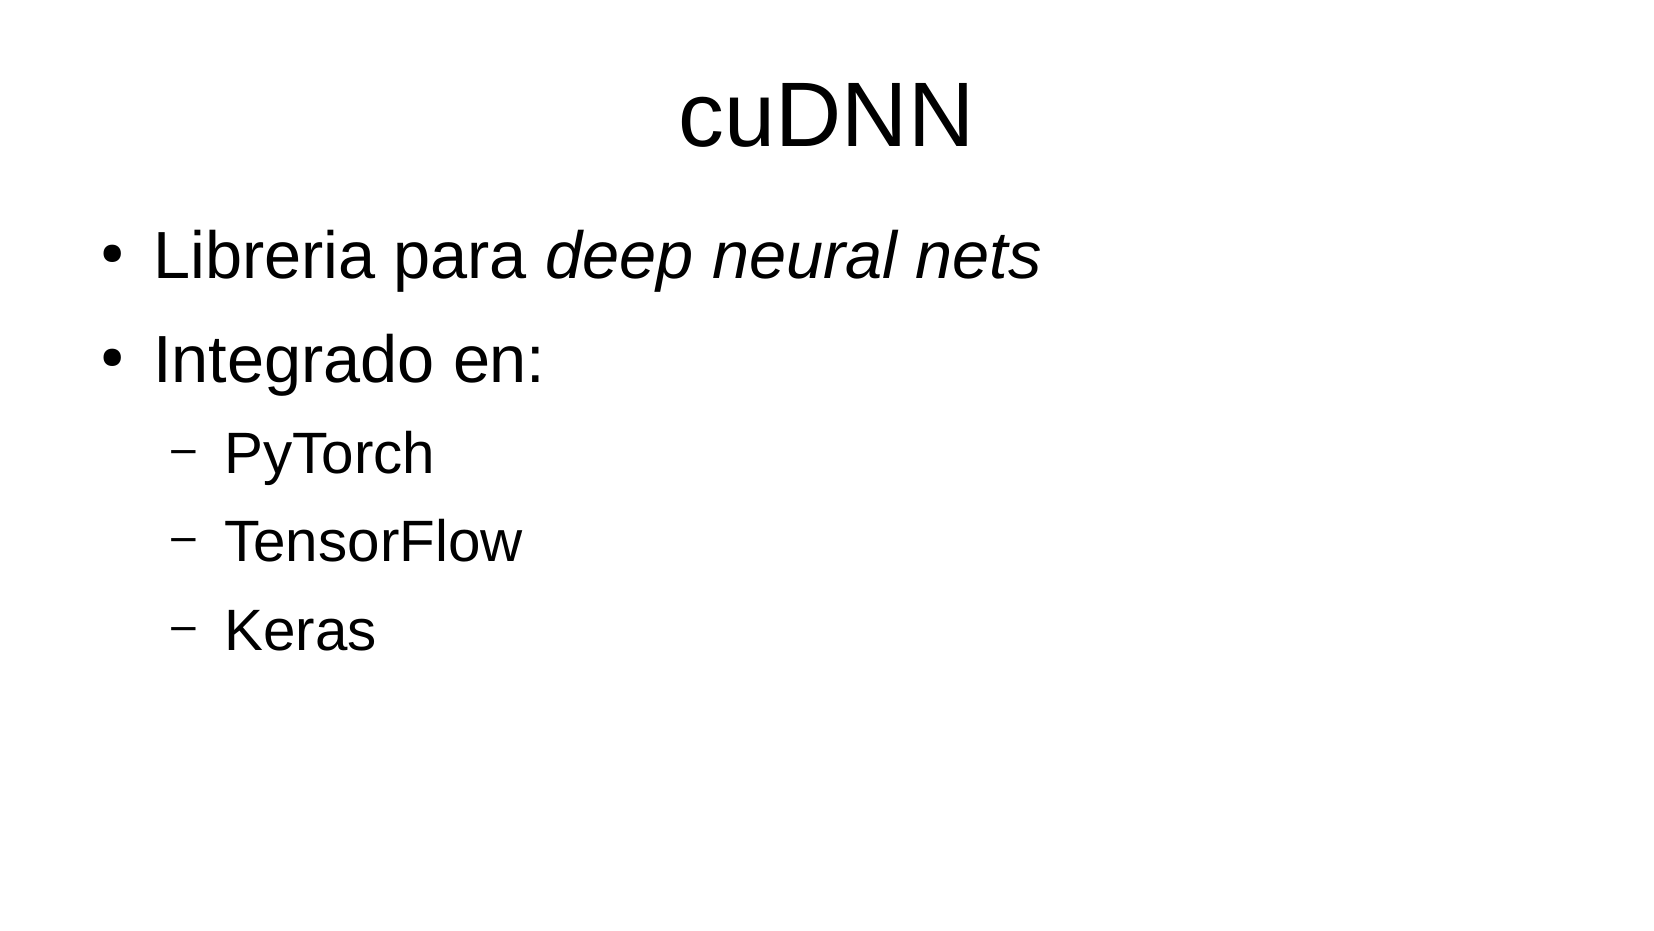

# cuDNN
Libreria para deep neural nets
Integrado en:
PyTorch
TensorFlow
Keras